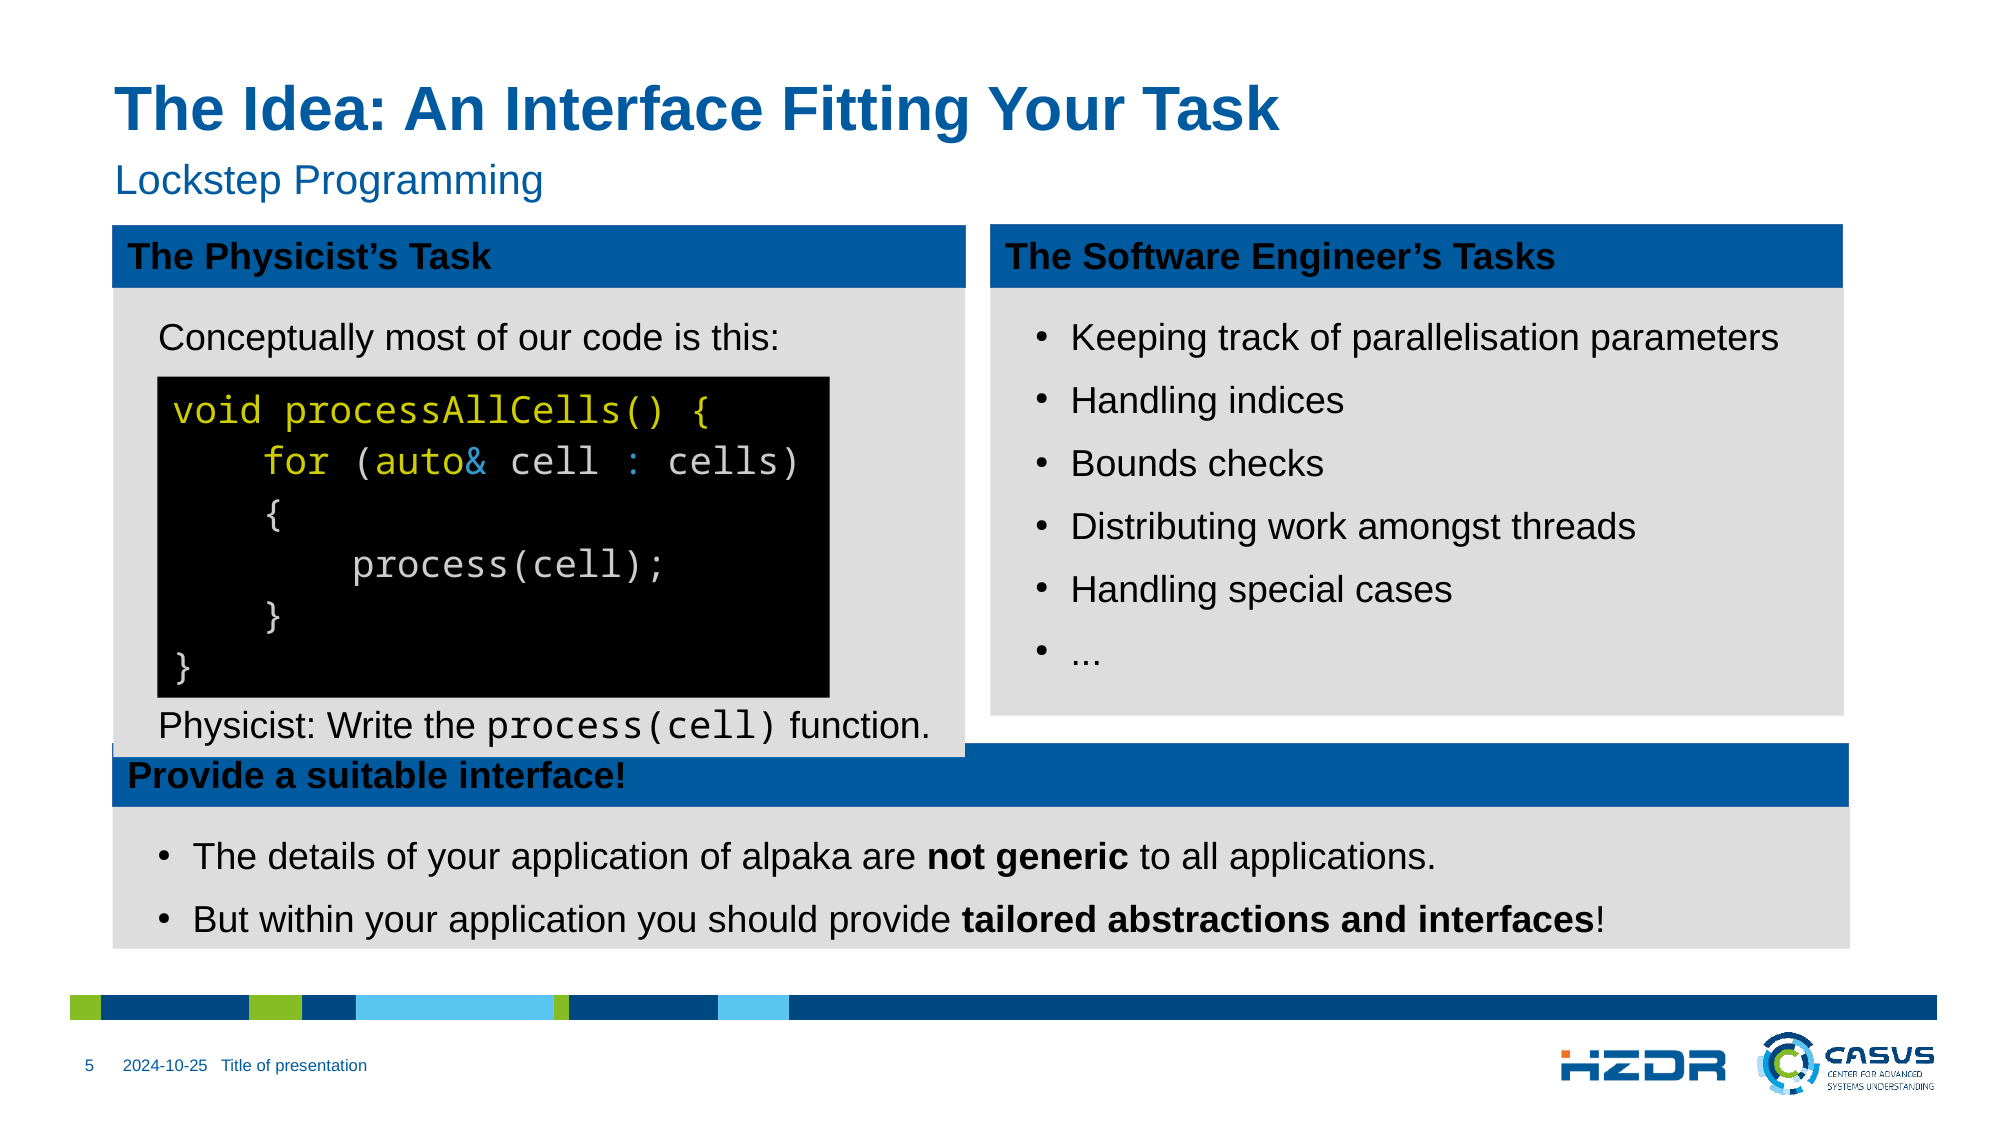

# The Idea: An Interface Fitting Your Task
Lockstep Programming
The Software Engineer’s Tasks
Keeping track of parallelisation parameters
Handling indices
Bounds checks
Distributing work amongst threads
Handling special cases
...
The Physicist’s Task
Conceptually most of our code is this:
Physicist: Write the process(cell) function.
void processAllCells() {
 for (auto& cell : cells)
 {
 process(cell);
 }
}
Provide a suitable interface!
The details of your application of alpaka are not generic to all applications.
But within your application you should provide tailored abstractions and interfaces!
5
2024-10-25
Title of presentation